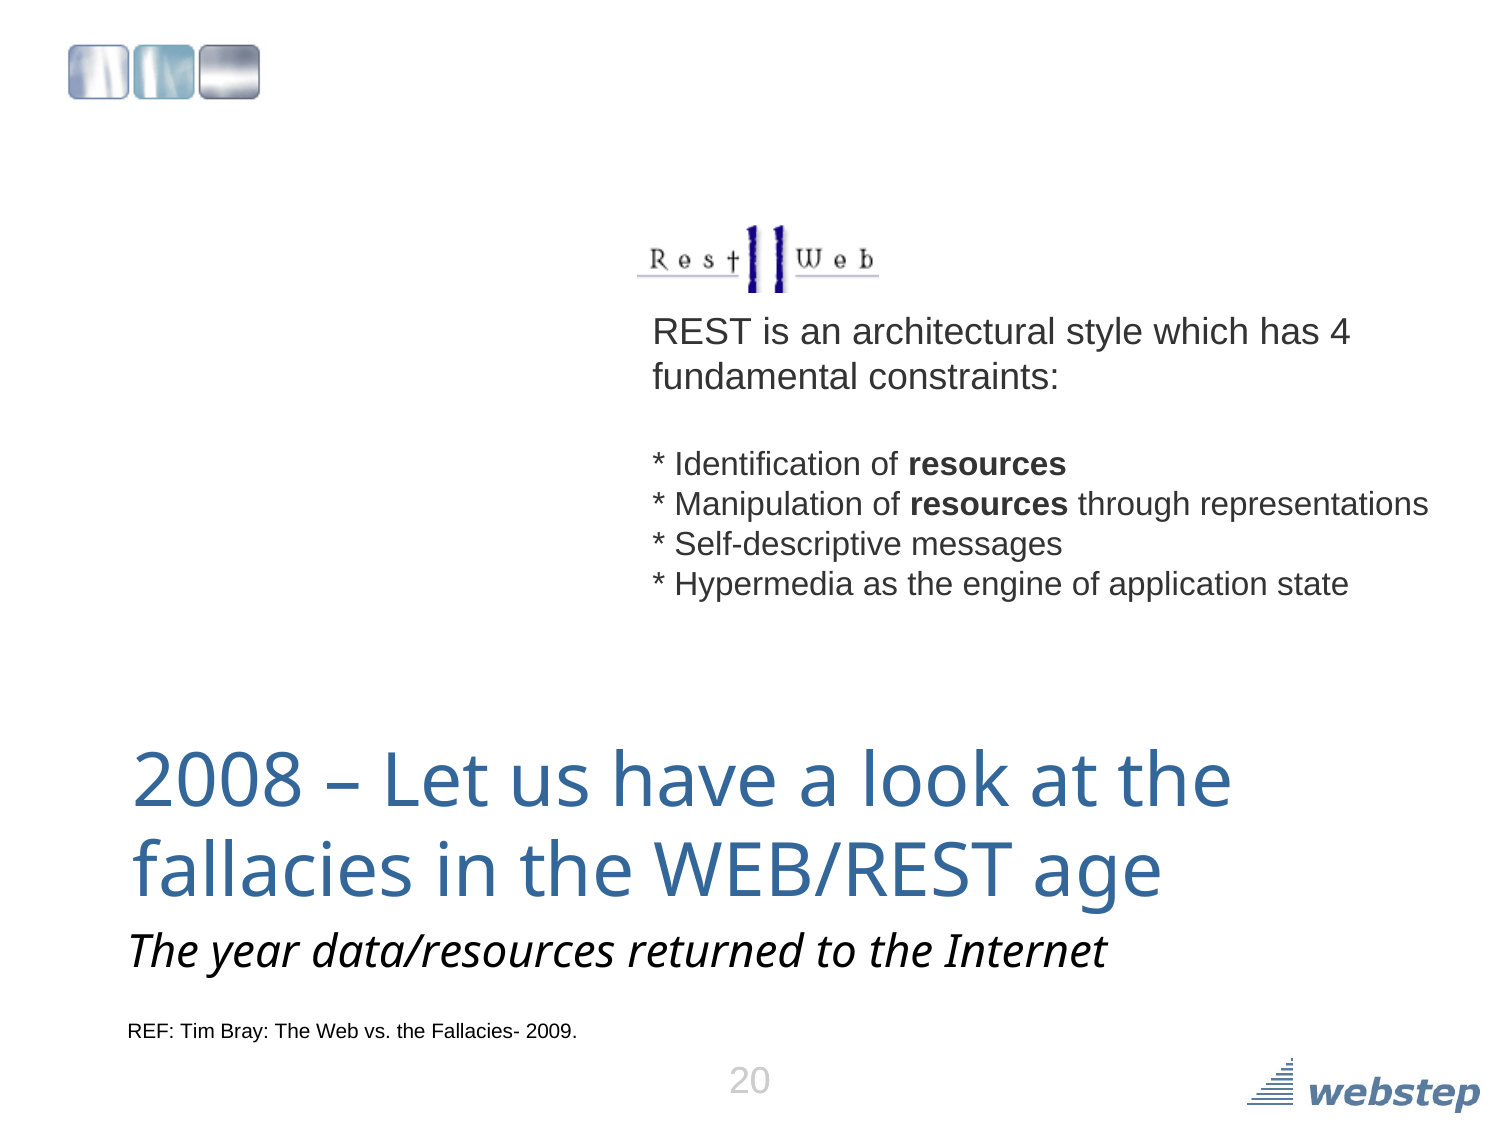

REST is an architectural style which has 4 fundamental constraints:
* Identification of resources
* Manipulation of resources through representations
* Self-descriptive messages
* Hypermedia as the engine of application state
2008 – Let us have a look at the fallacies in the WEB/REST age
The year data/resources returned to the Internet
REF: Tim Bray: The Web vs. the Fallacies- 2009.